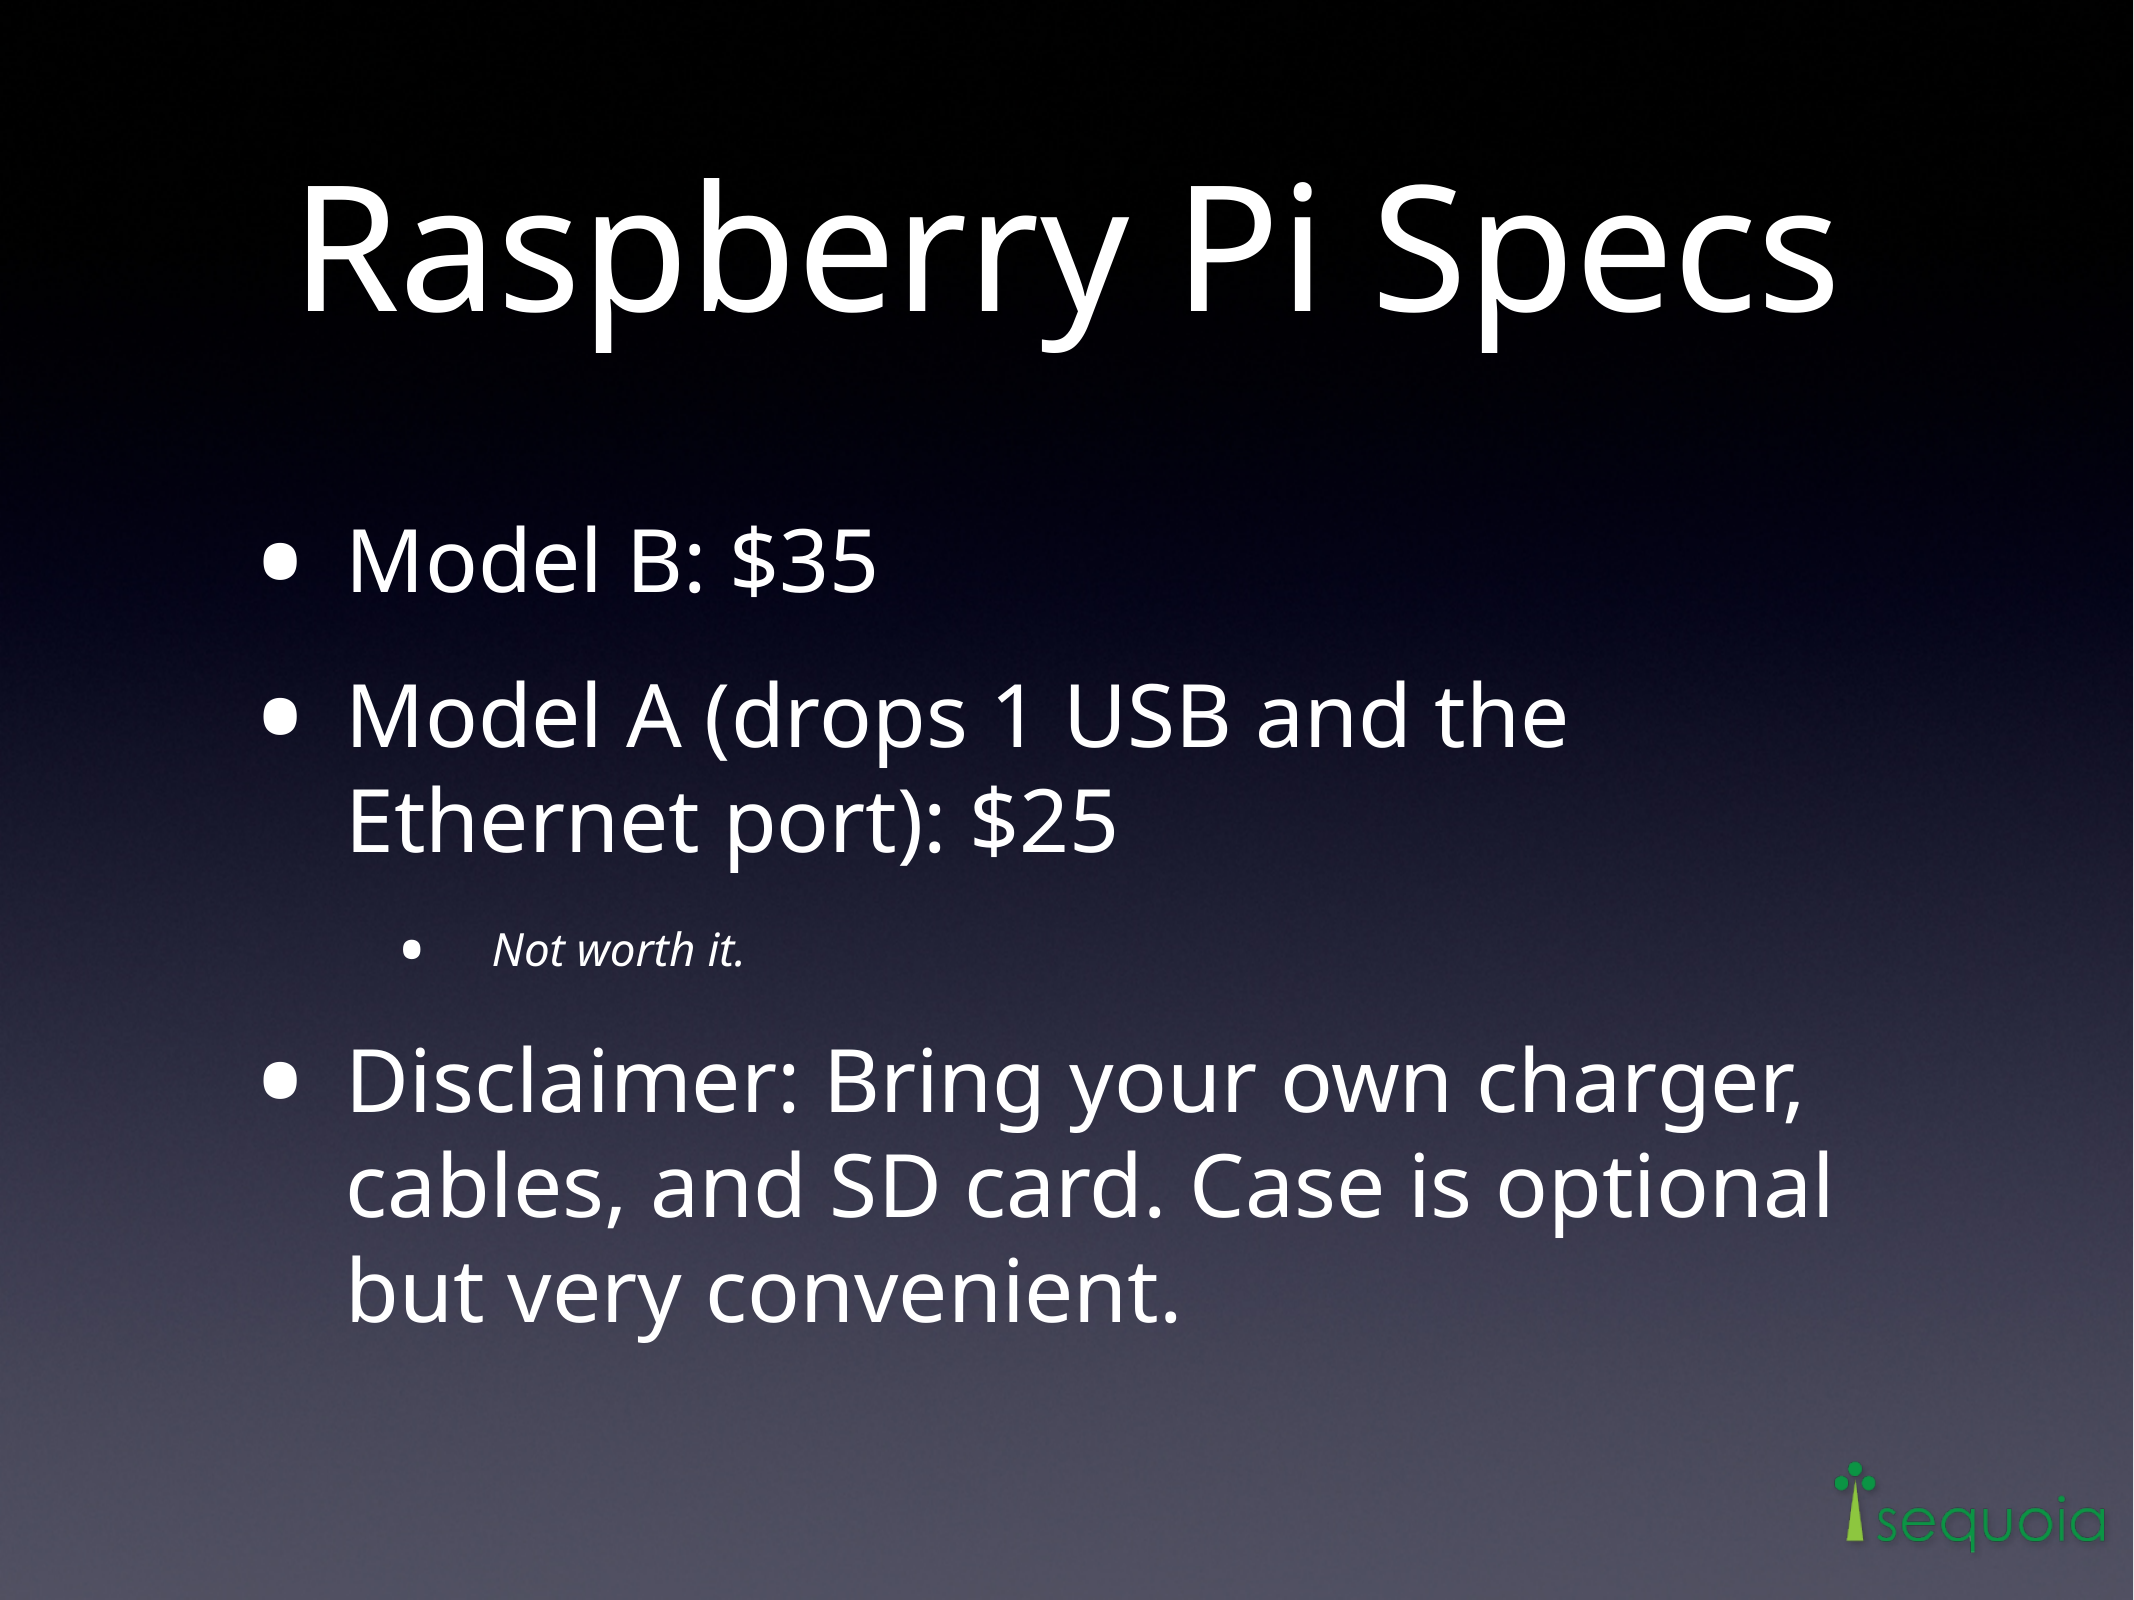

# Raspberry Pi Specs
Model B: $35
Model A (drops 1 USB and the Ethernet port): $25
Not worth it.
Disclaimer: Bring your own charger, cables, and SD card. Case is optional but very convenient.